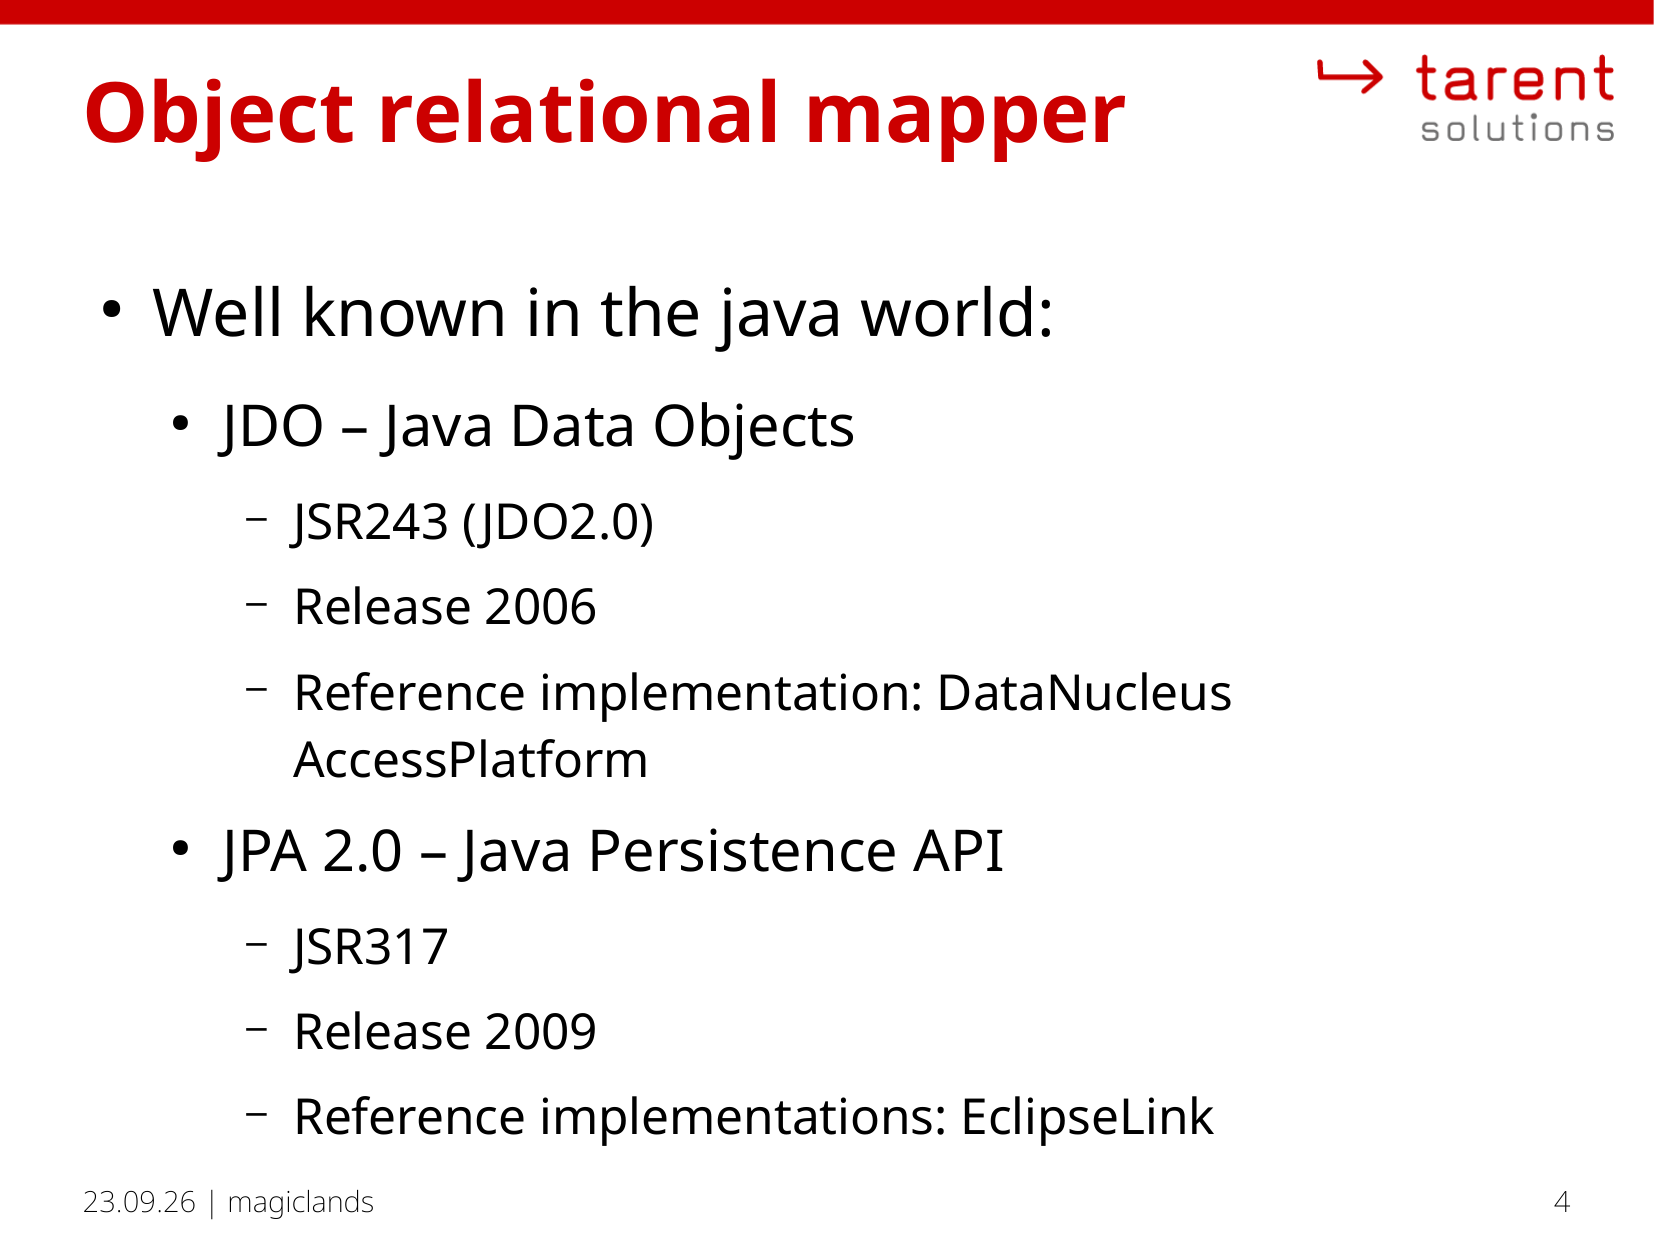

# Object relational mapper
Well known in the java world:
JDO – Java Data Objects
JSR243 (JDO2.0)
Release 2006
Reference implementation: DataNucleus AccessPlatform
JPA 2.0 – Java Persistence API
JSR317
Release 2009
Reference implementations: EclipseLink
4